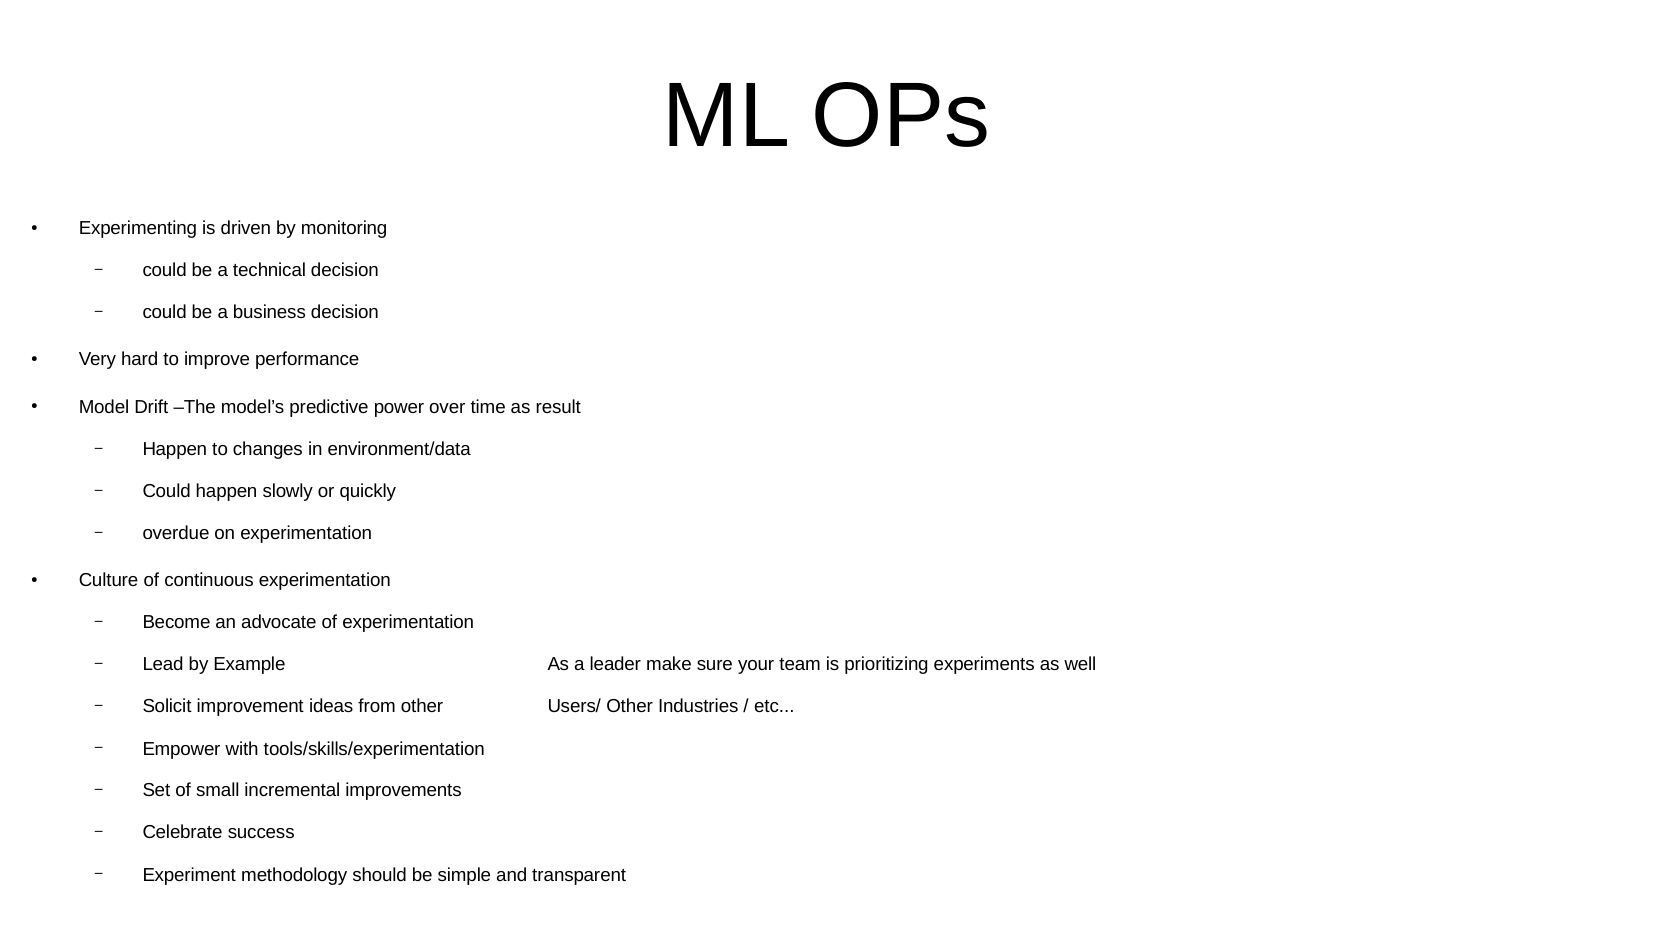

# ML OPs
Experimenting is driven by monitoring
could be a technical decision
could be a business decision
Very hard to improve performance
Model Drift –The model’s predictive power over time as result
Happen to changes in environment/data
Could happen slowly or quickly
overdue on experimentation
Culture of continuous experimentation
Become an advocate of experimentation
Lead by Example				As a leader make sure your team is prioritizing experiments as well
Solicit improvement ideas from other		Users/ Other Industries / etc...
Empower with tools/skills/experimentation
Set of small incremental improvements
Celebrate success
Experiment methodology should be simple and transparent